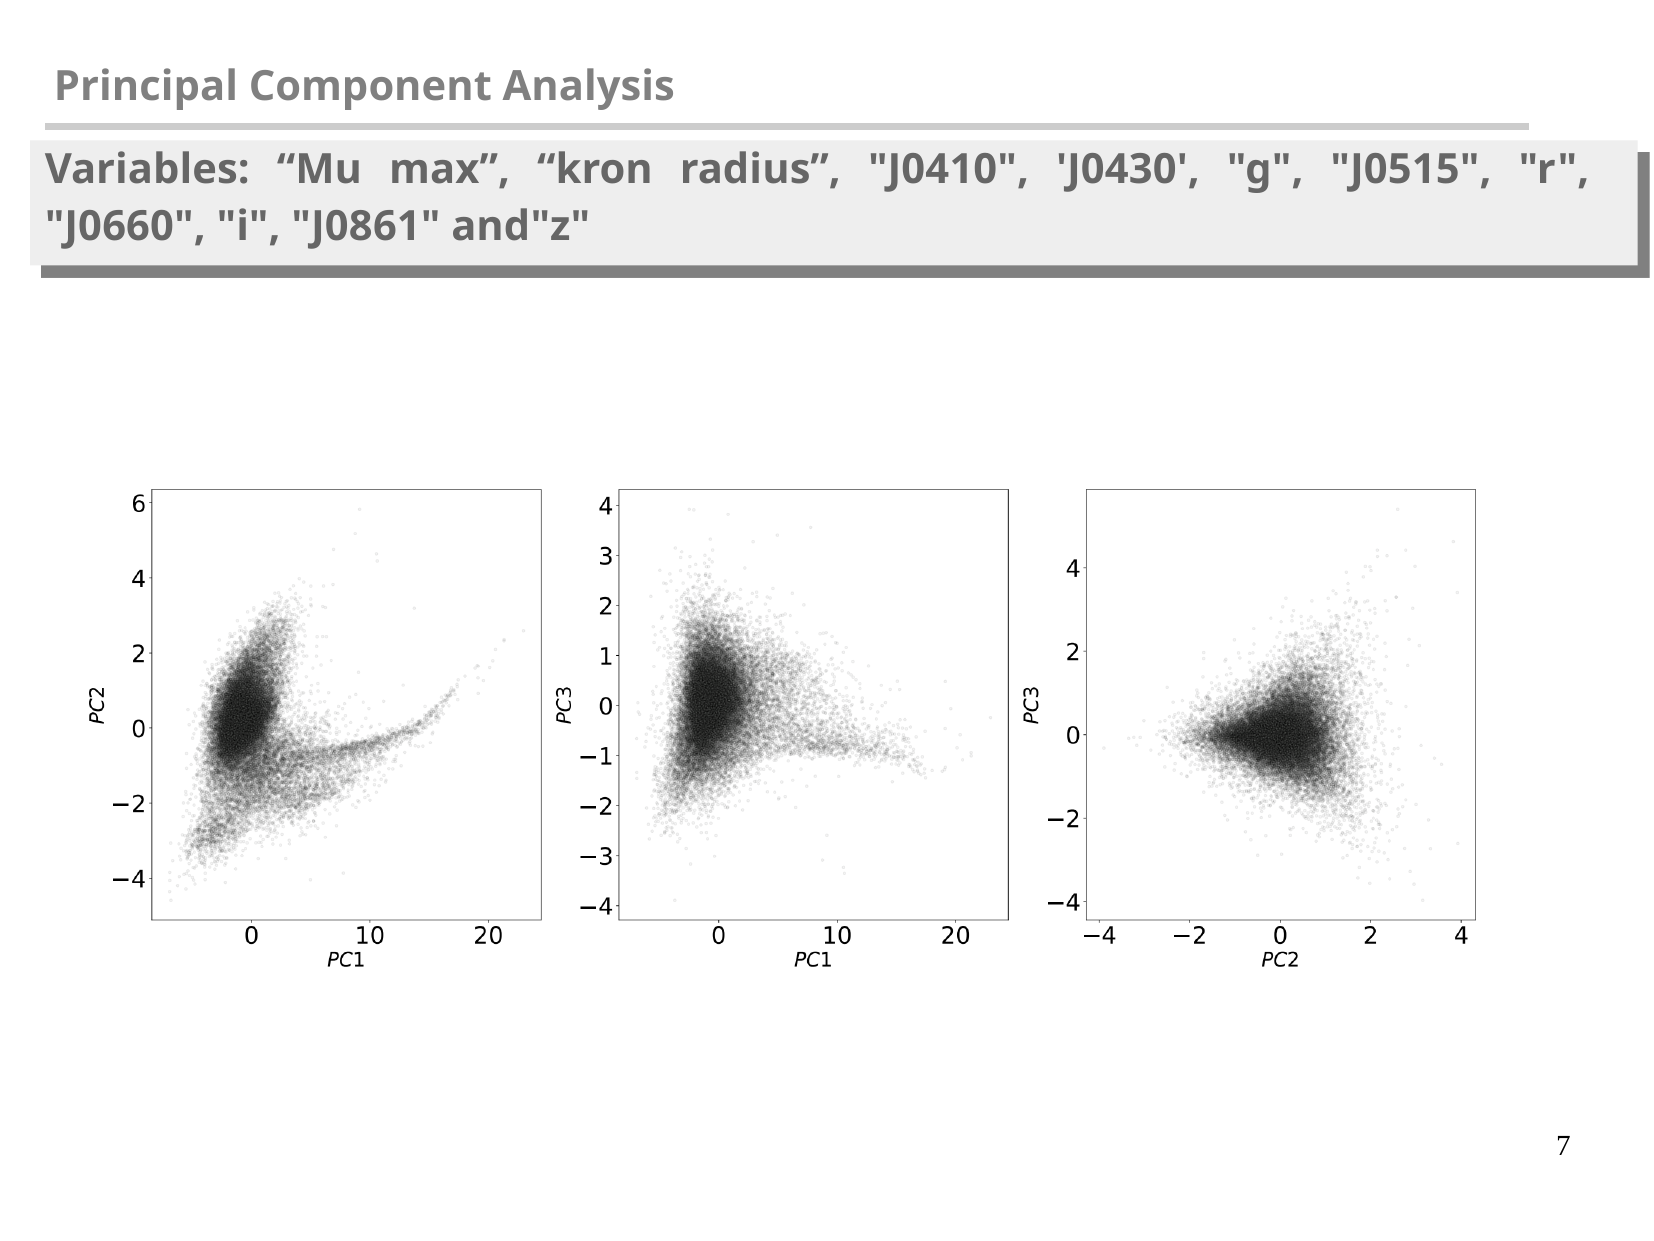

Principal Component Analysis
Variables: “Mu max”, “kron radius”, "J0410", 'J0430', "g", "J0515", "r", "J0660", "i", "J0861" and"z"
7